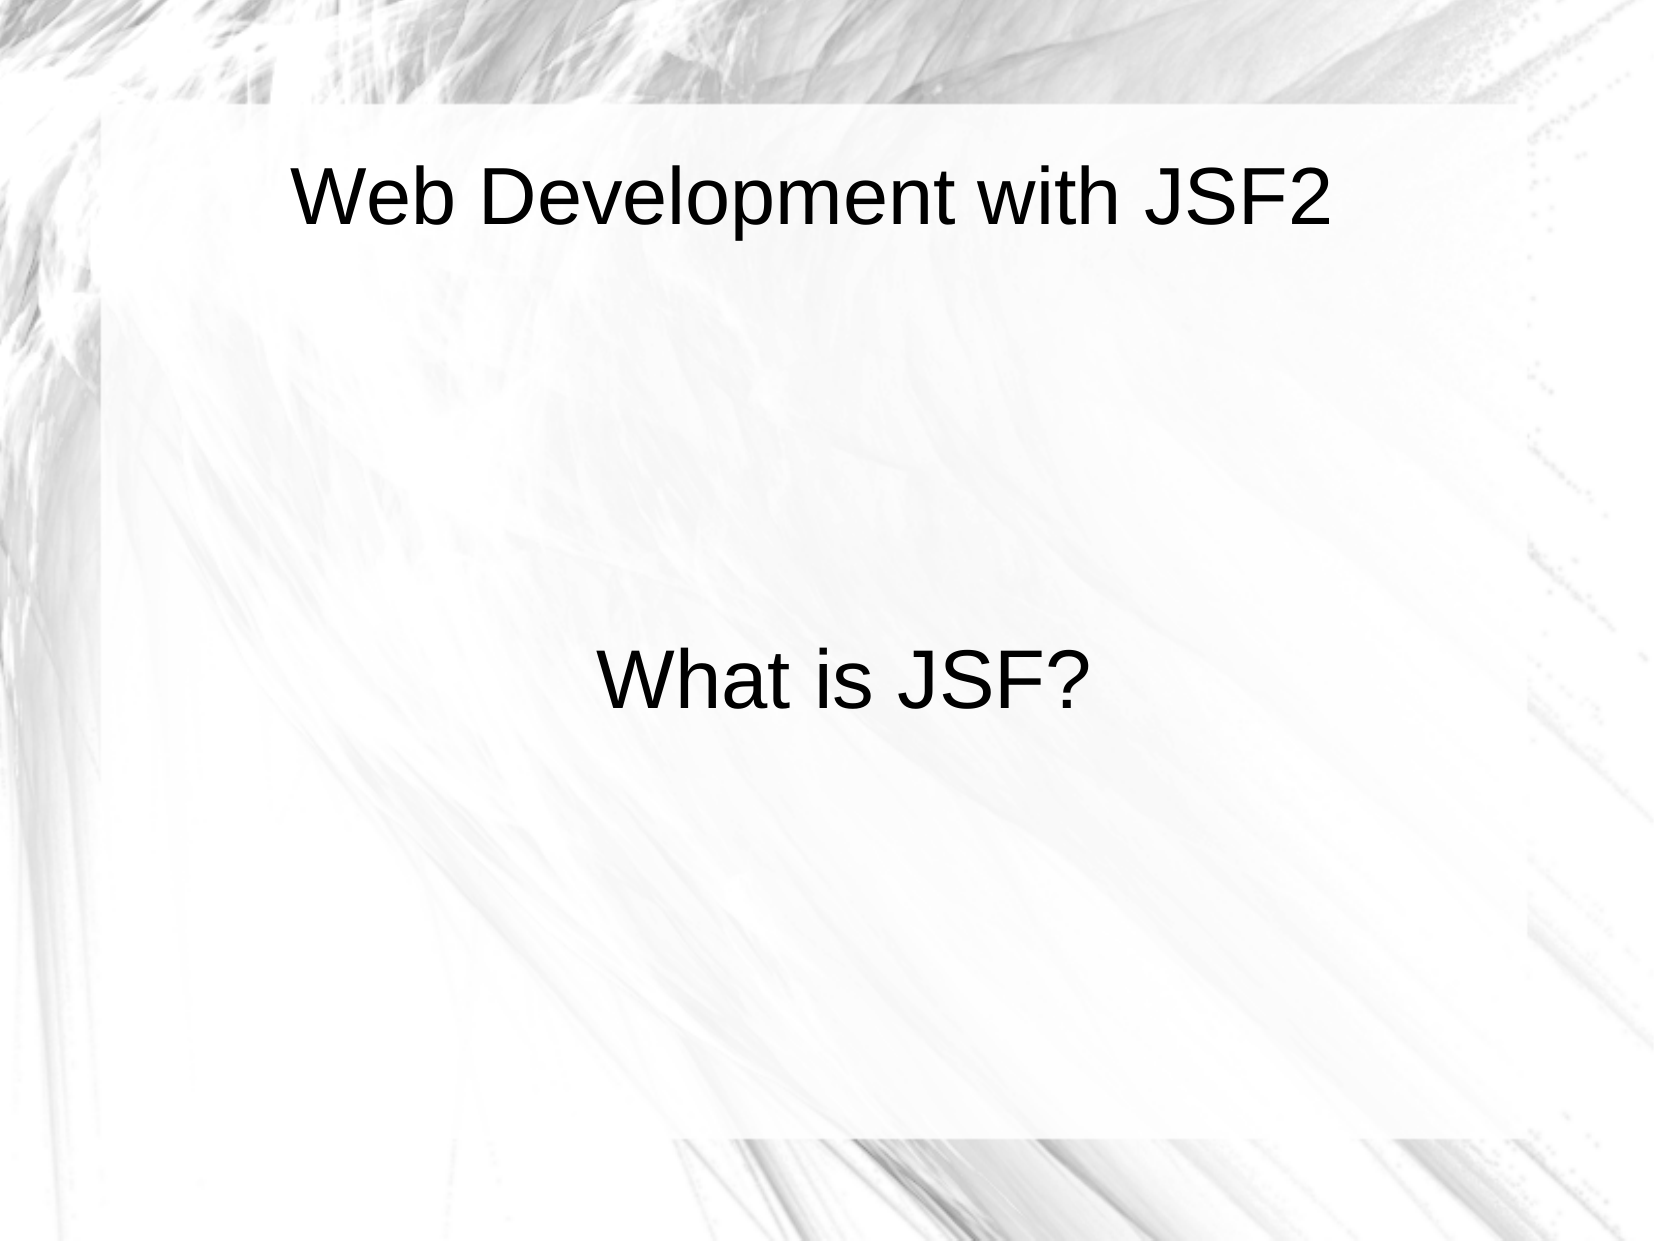

# Web Development with JSF2
What is JSF?